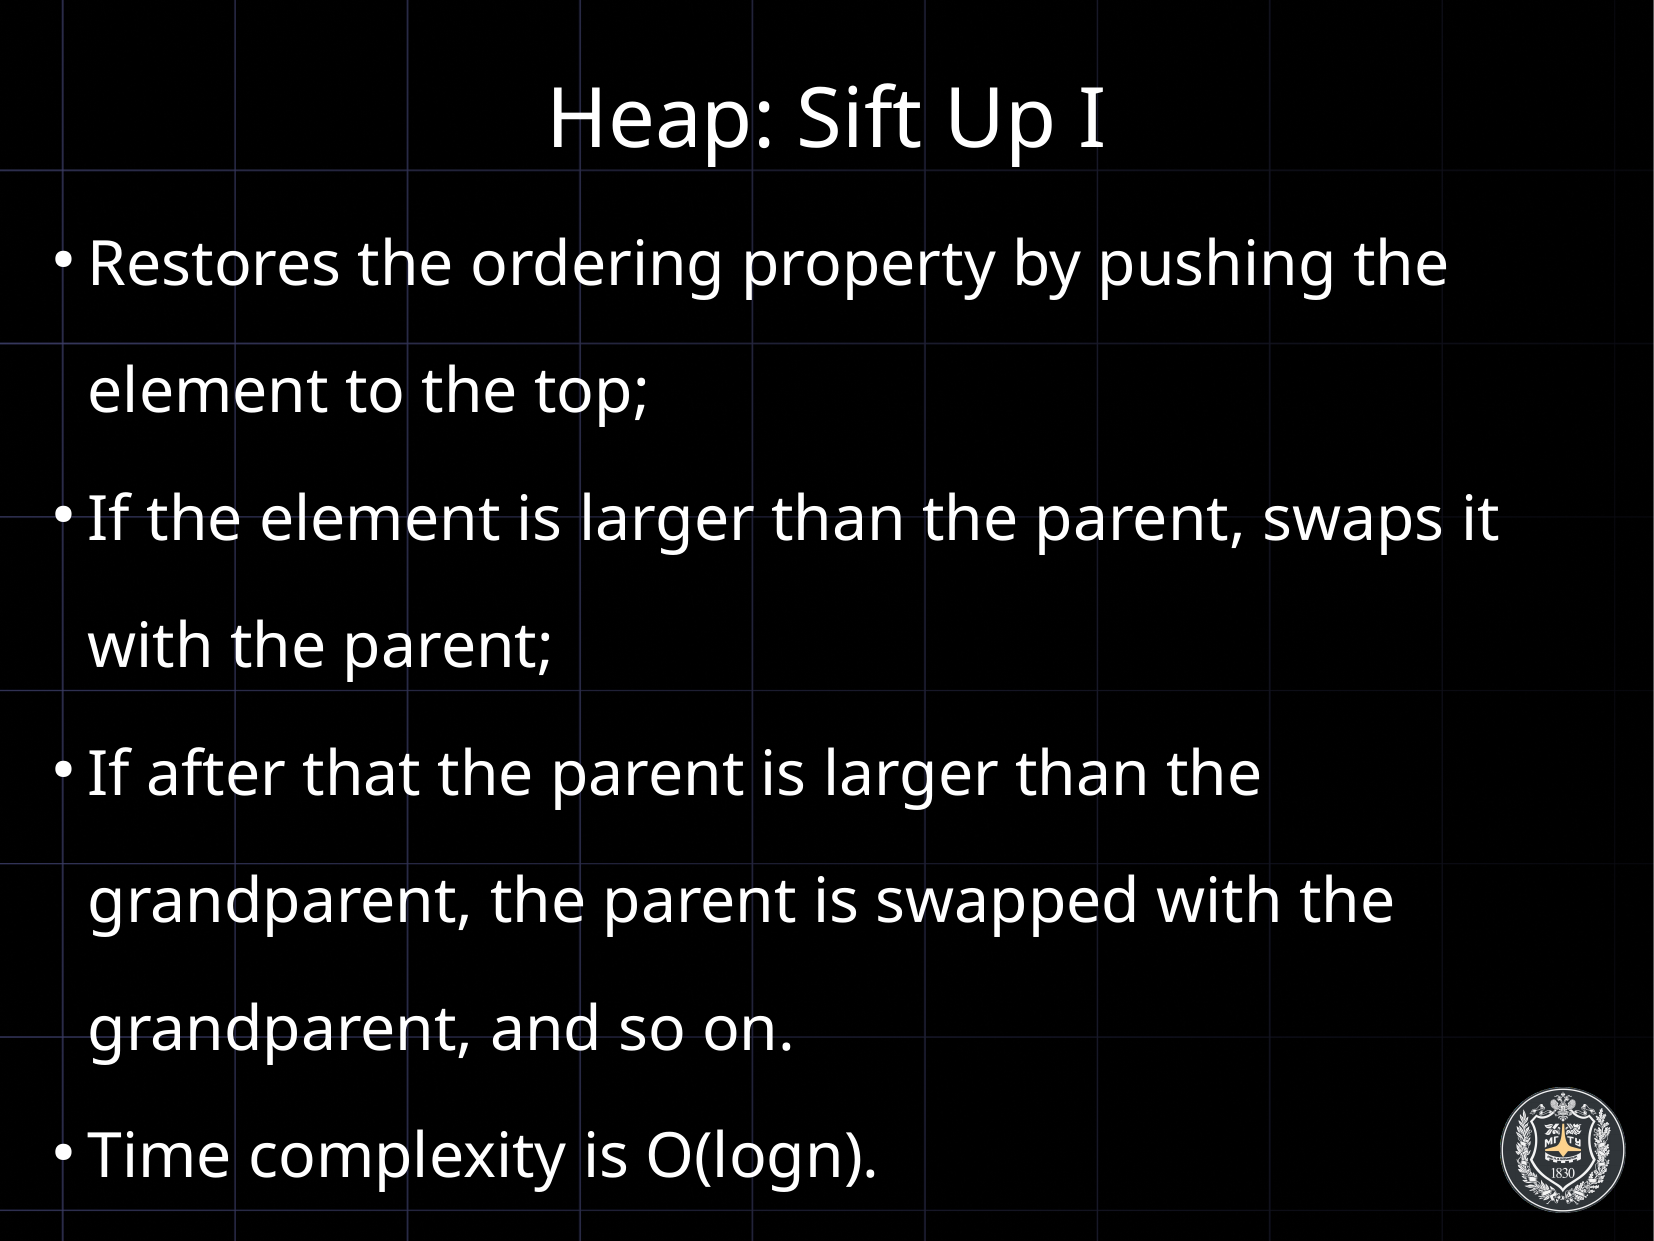

# Heap: Sift Up I
Restores the ordering property by pushing the element to the top;
If the element is larger than the parent, swaps it with the parent;
If after that the parent is larger than the grandparent, the parent is swapped with the grandparent, and so on.
Time complexity is O(logn).